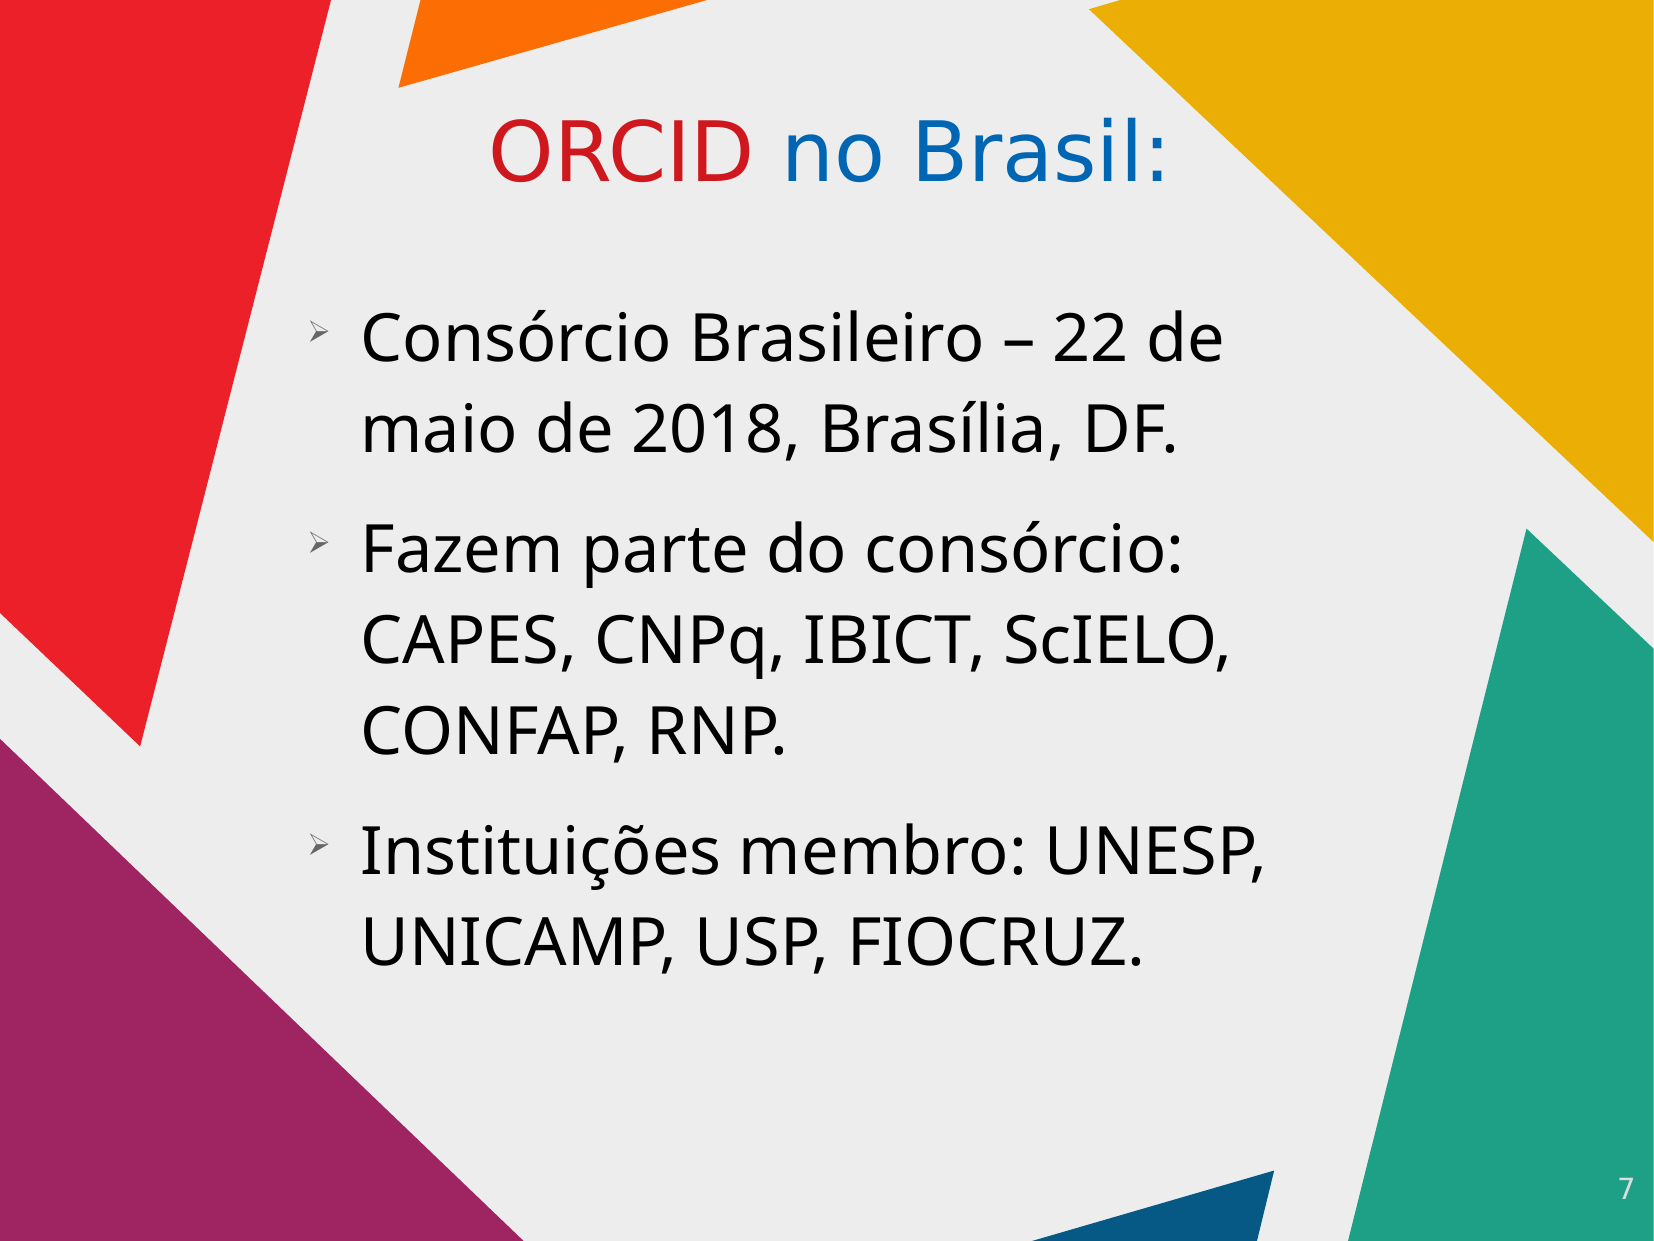

# ORCID no Brasil:
Consórcio Brasileiro – 22 de maio de 2018, Brasília, DF.
Fazem parte do consórcio: CAPES, CNPq, IBICT, ScIELO, CONFAP, RNP.
Instituições membro: UNESP, UNICAMP, USP, FIOCRUZ.
7